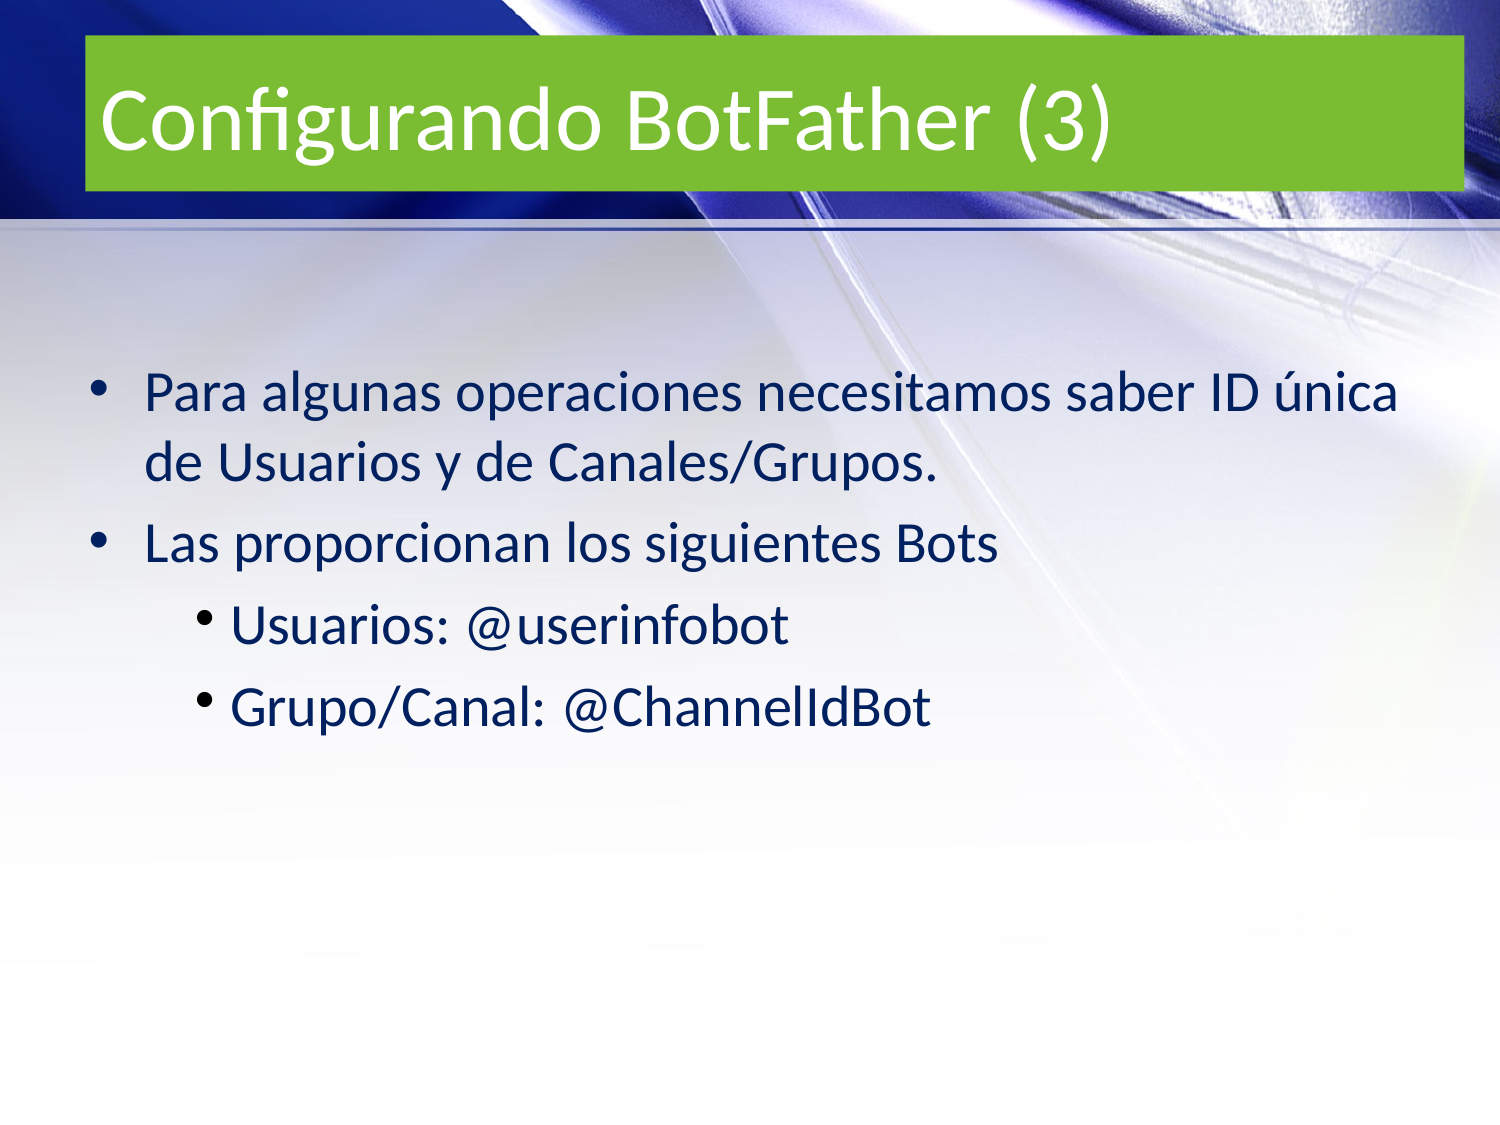

Configurando BotFather (3)
Para algunas operaciones necesitamos saber ID única de Usuarios y de Canales/Grupos.
Las proporcionan los siguientes Bots
Usuarios: @userinfobot
Grupo/Canal: @ChannelIdBot